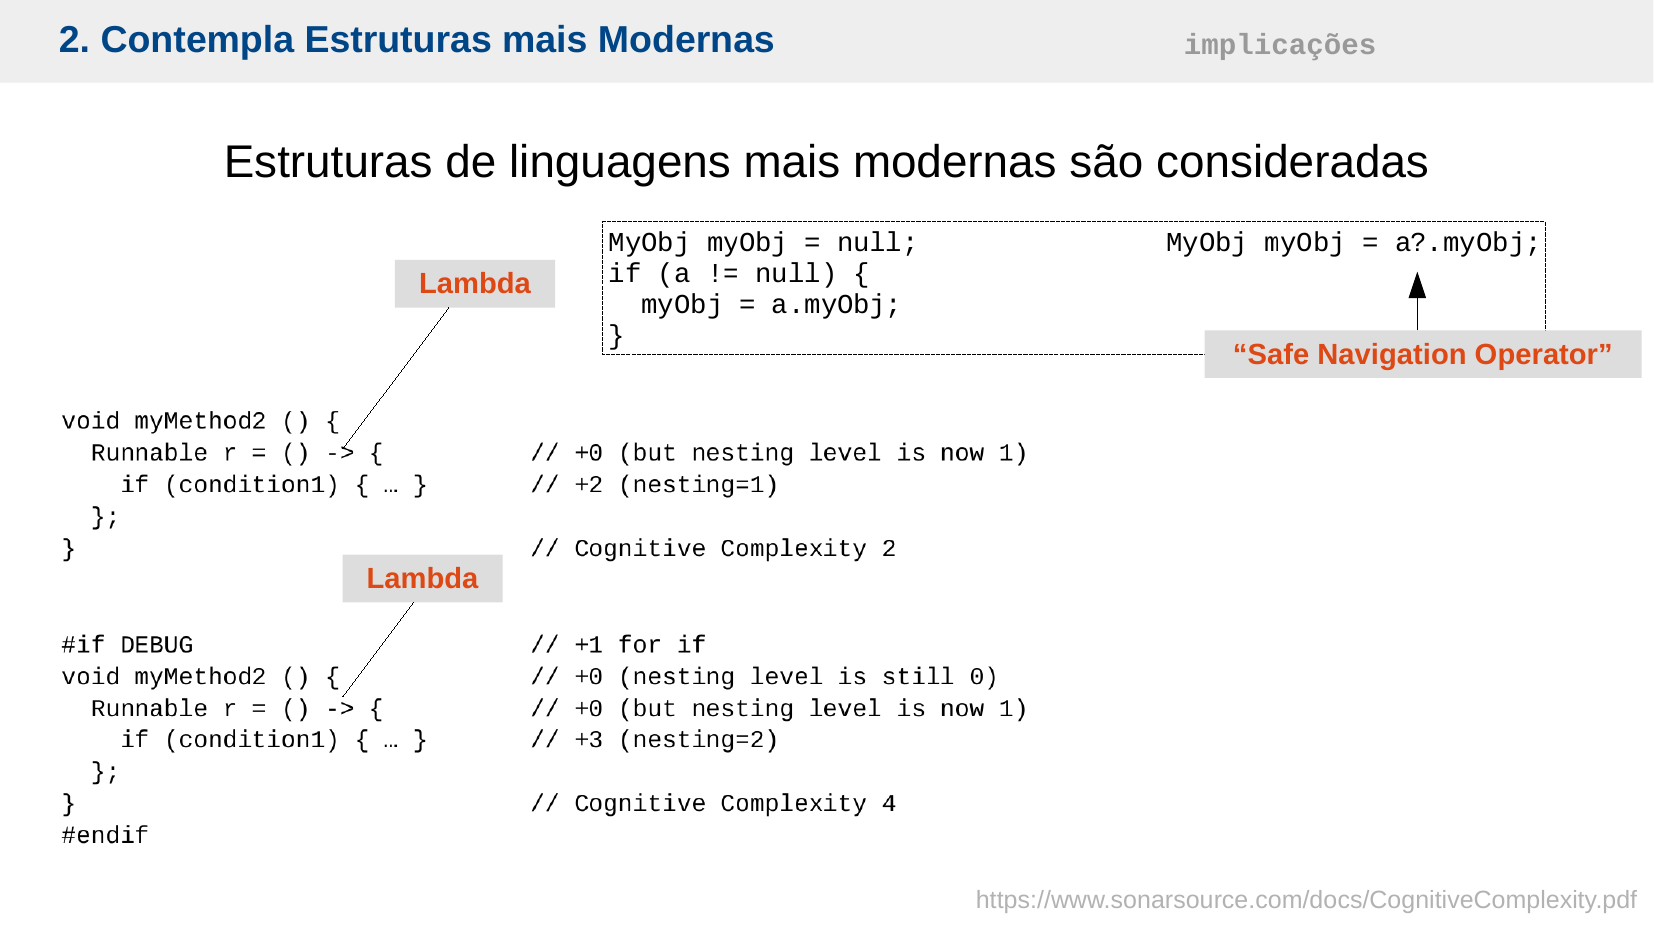

# 2. Contempla Estruturas mais Modernas
implicações
Estruturas de linguagens mais modernas são consideradas
Lambda
“Safe Navigation Operator”
Lambda
https://www.sonarsource.com/docs/CognitiveComplexity.pdf